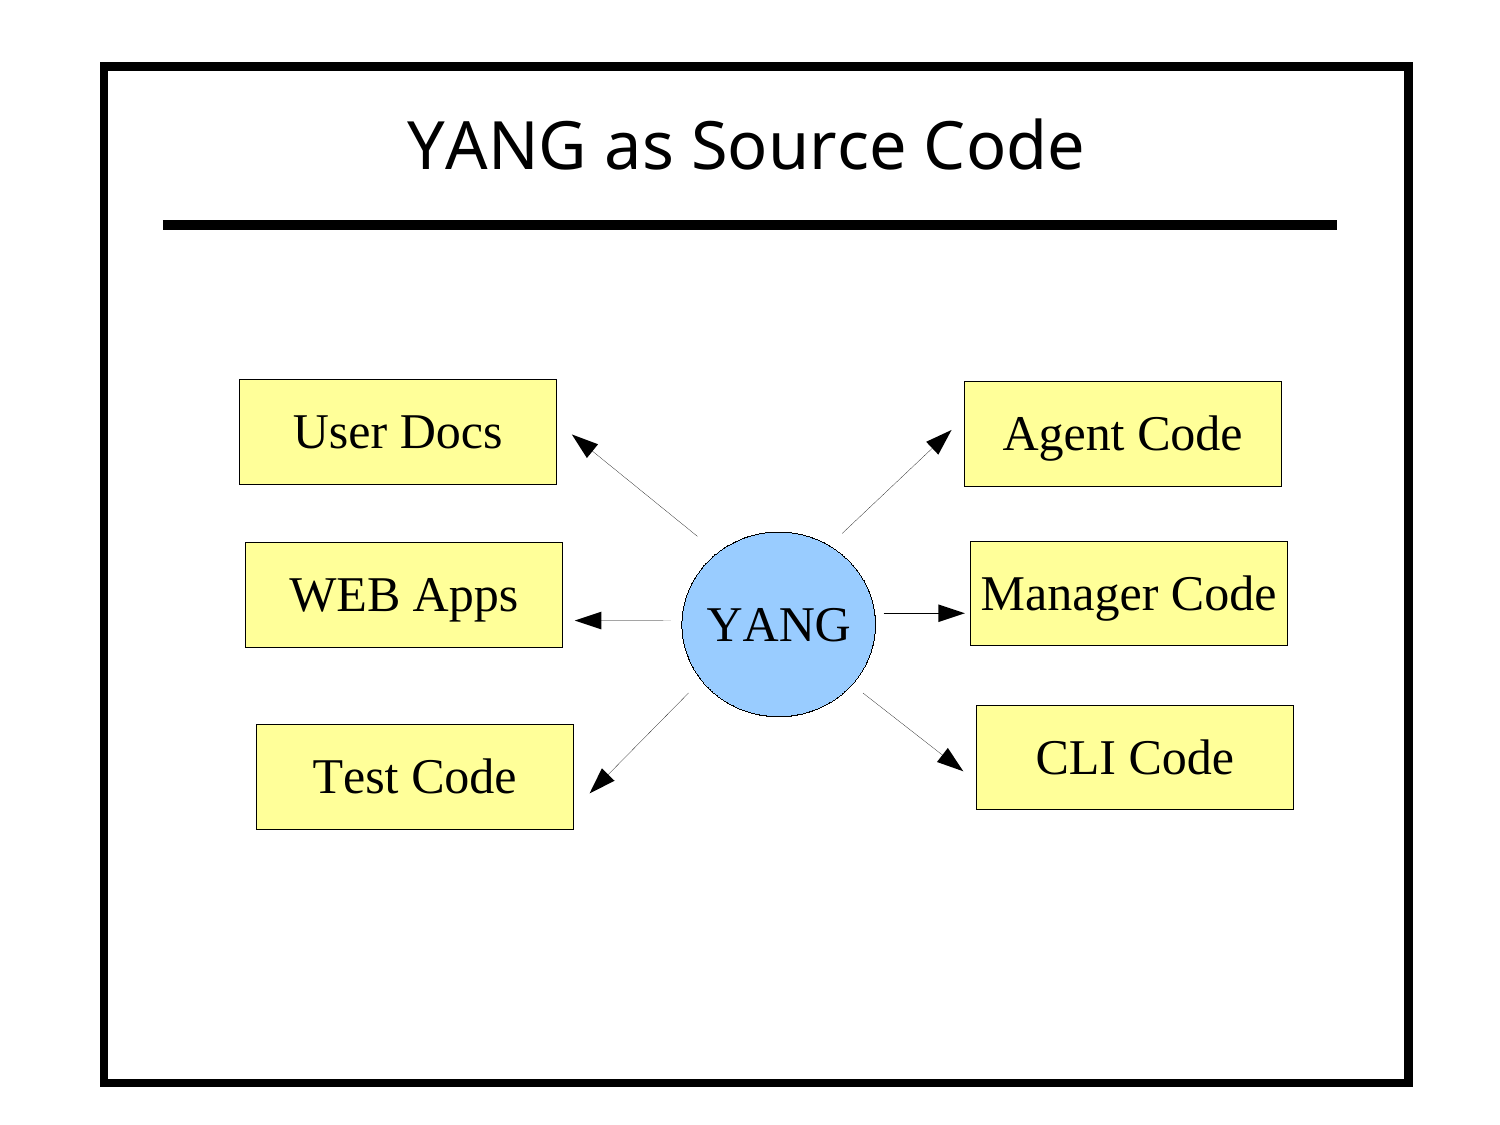

# YANG as Source Code
User Docs
Agent Code
YANG
Manager Code
WEB Apps
CLI Code
Test Code